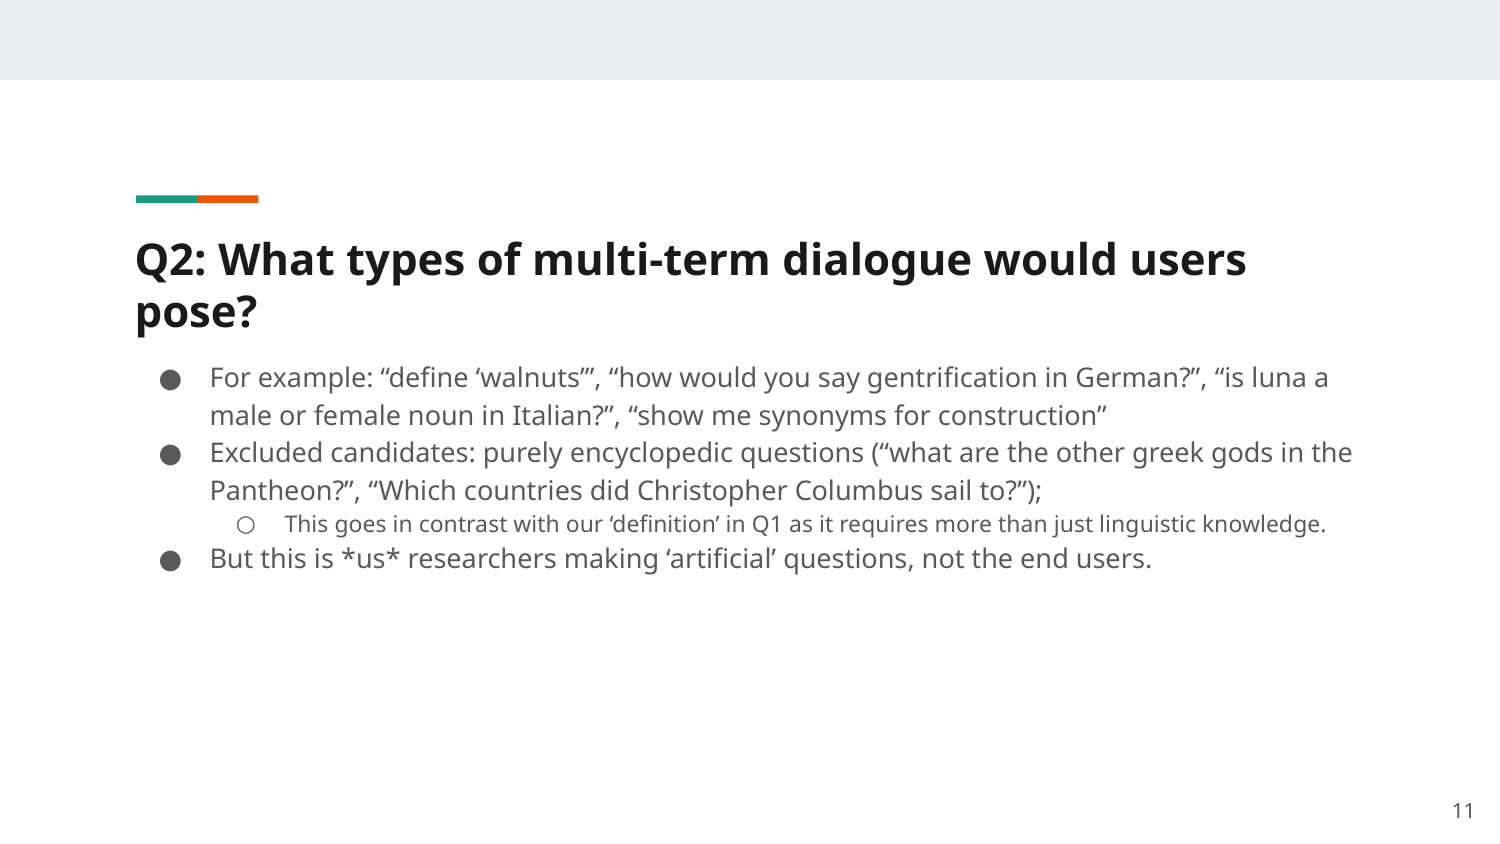

# Q2: What types of multi-term dialogue would users pose?
For example: “define ‘walnuts’”, “how would you say gentrification in German?”, “is luna a male or female noun in Italian?”, “show me synonyms for construction”
Excluded candidates: purely encyclopedic questions (“what are the other greek gods in the Pantheon?”, “Which countries did Christopher Columbus sail to?”);
This goes in contrast with our ‘definition’ in Q1 as it requires more than just linguistic knowledge.
But this is *us* researchers making ‘artificial’ questions, not the end users.